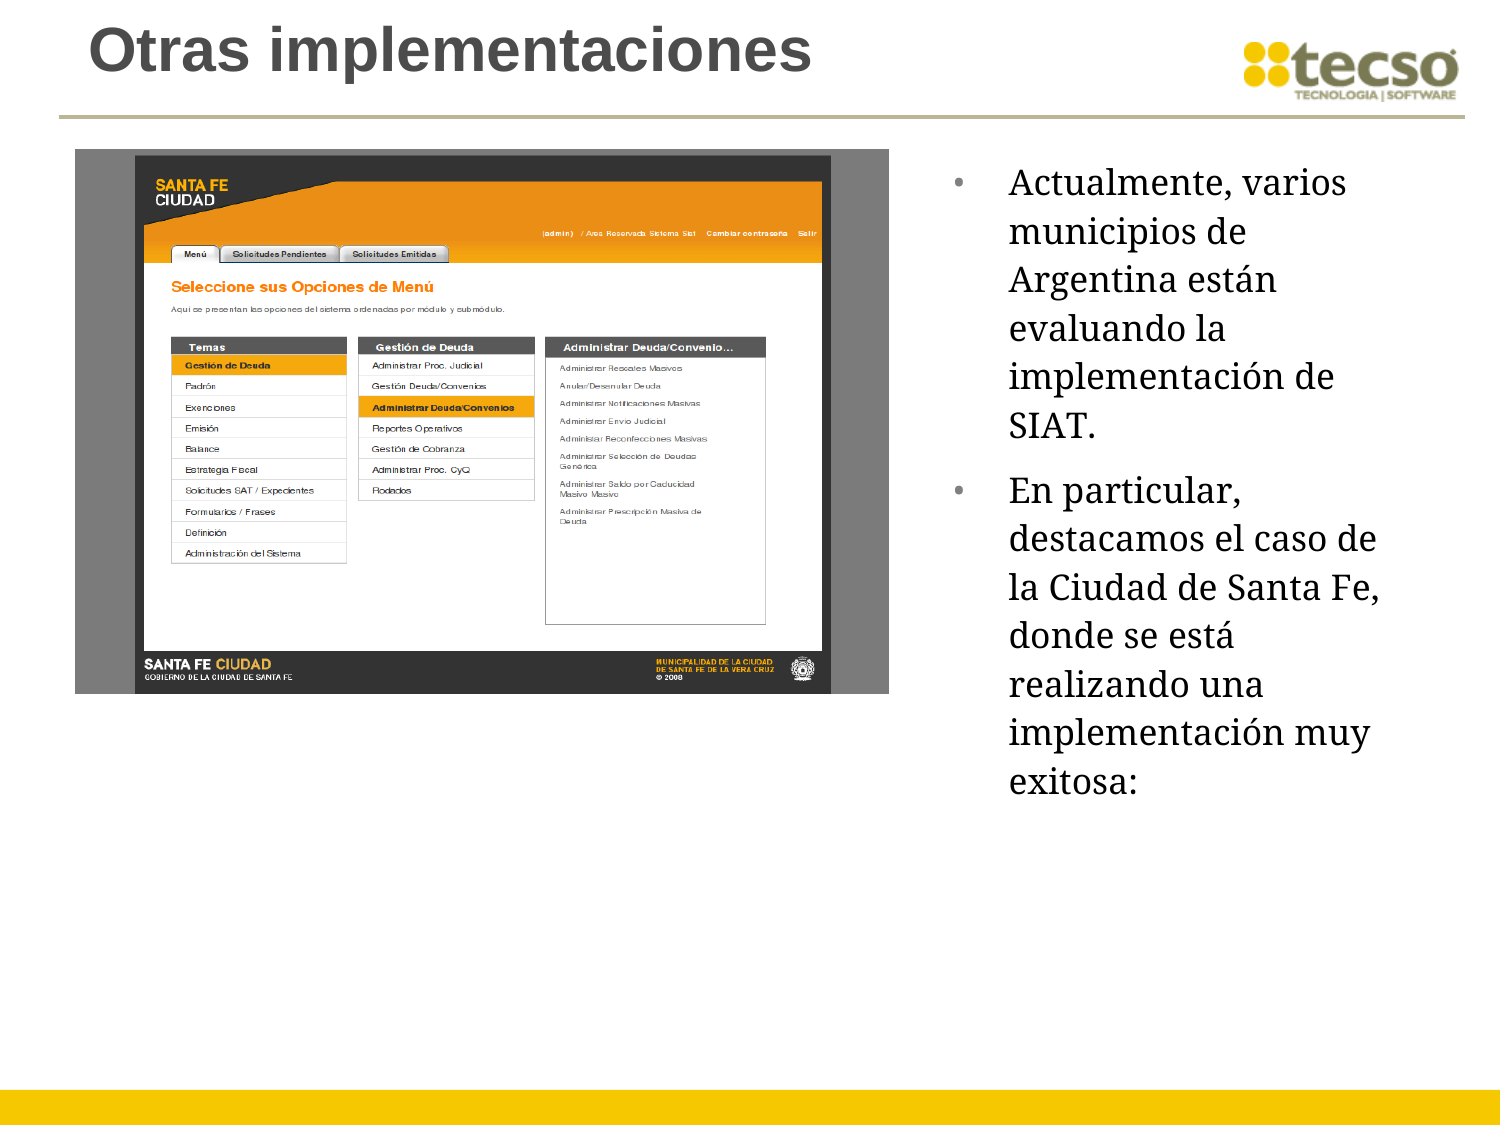

# Otras implementaciones
Actualmente, varios municipios de Argentina están evaluando la implementación de SIAT.
En particular, destacamos el caso de la Ciudad de Santa Fe, donde se está realizando una implementación muy exitosa: